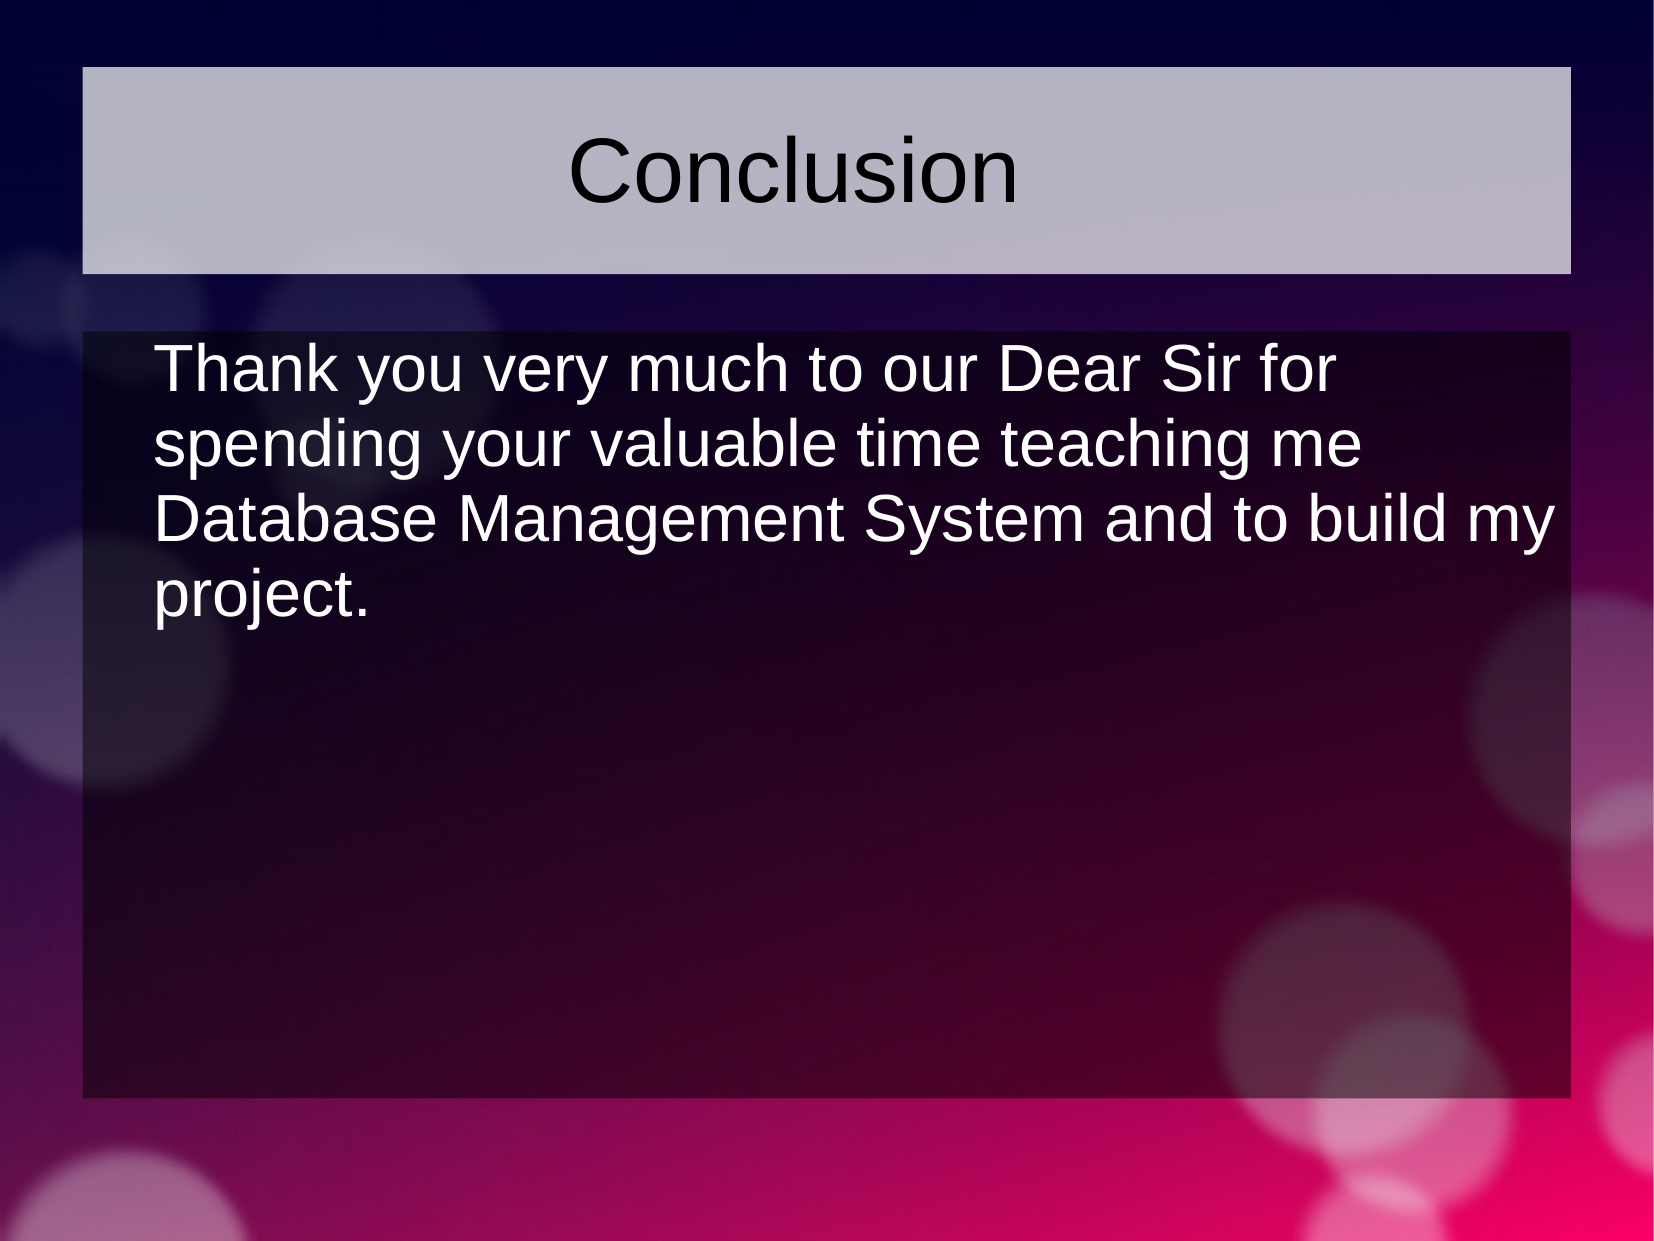

# Conclusion
Thank you very much to our Dear Sir for spending your valuable time teaching me Database Management System and to build my project.